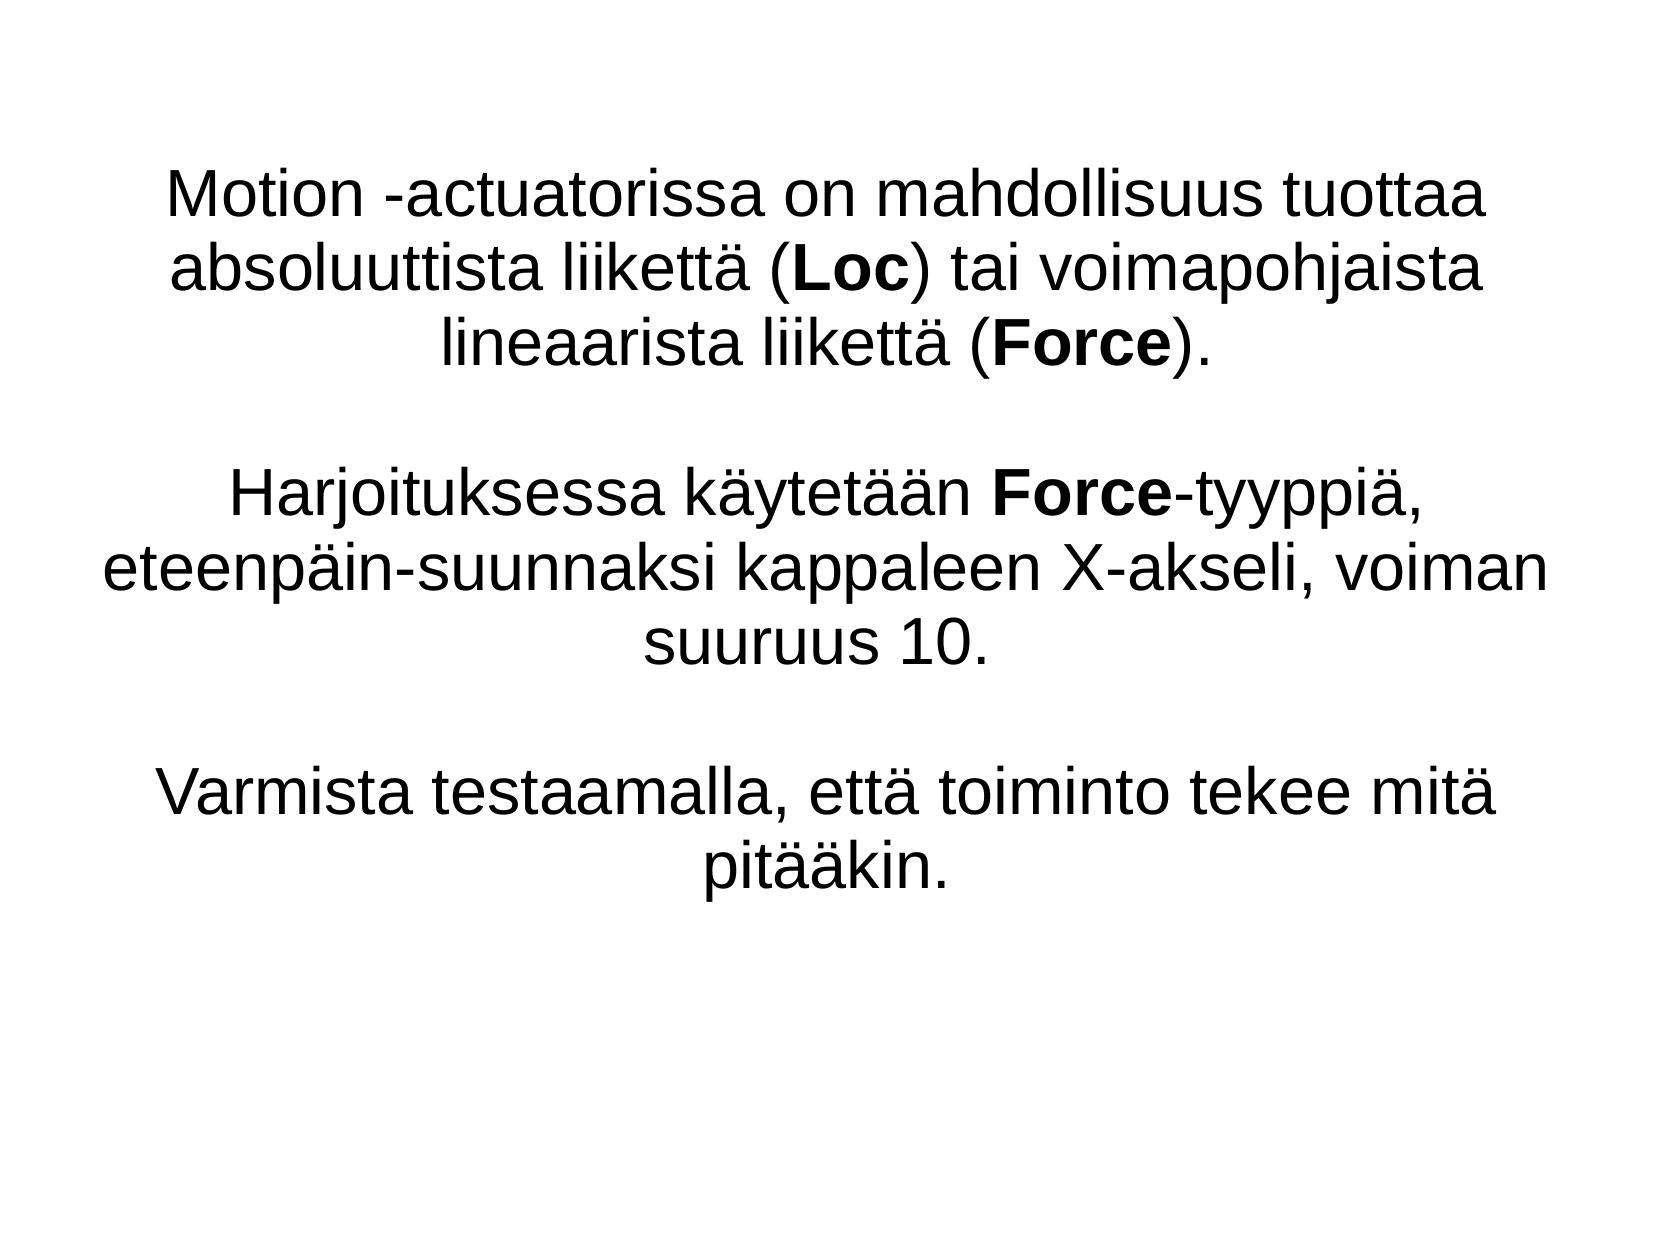

# Motion -actuatorissa on mahdollisuus tuottaa absoluuttista liikettä (Loc) tai voimapohjaista lineaarista liikettä (Force).
Harjoituksessa käytetään Force-tyyppiä, eteenpäin-suunnaksi kappaleen X-akseli, voiman suuruus 10.
Varmista testaamalla, että toiminto tekee mitä pitääkin.